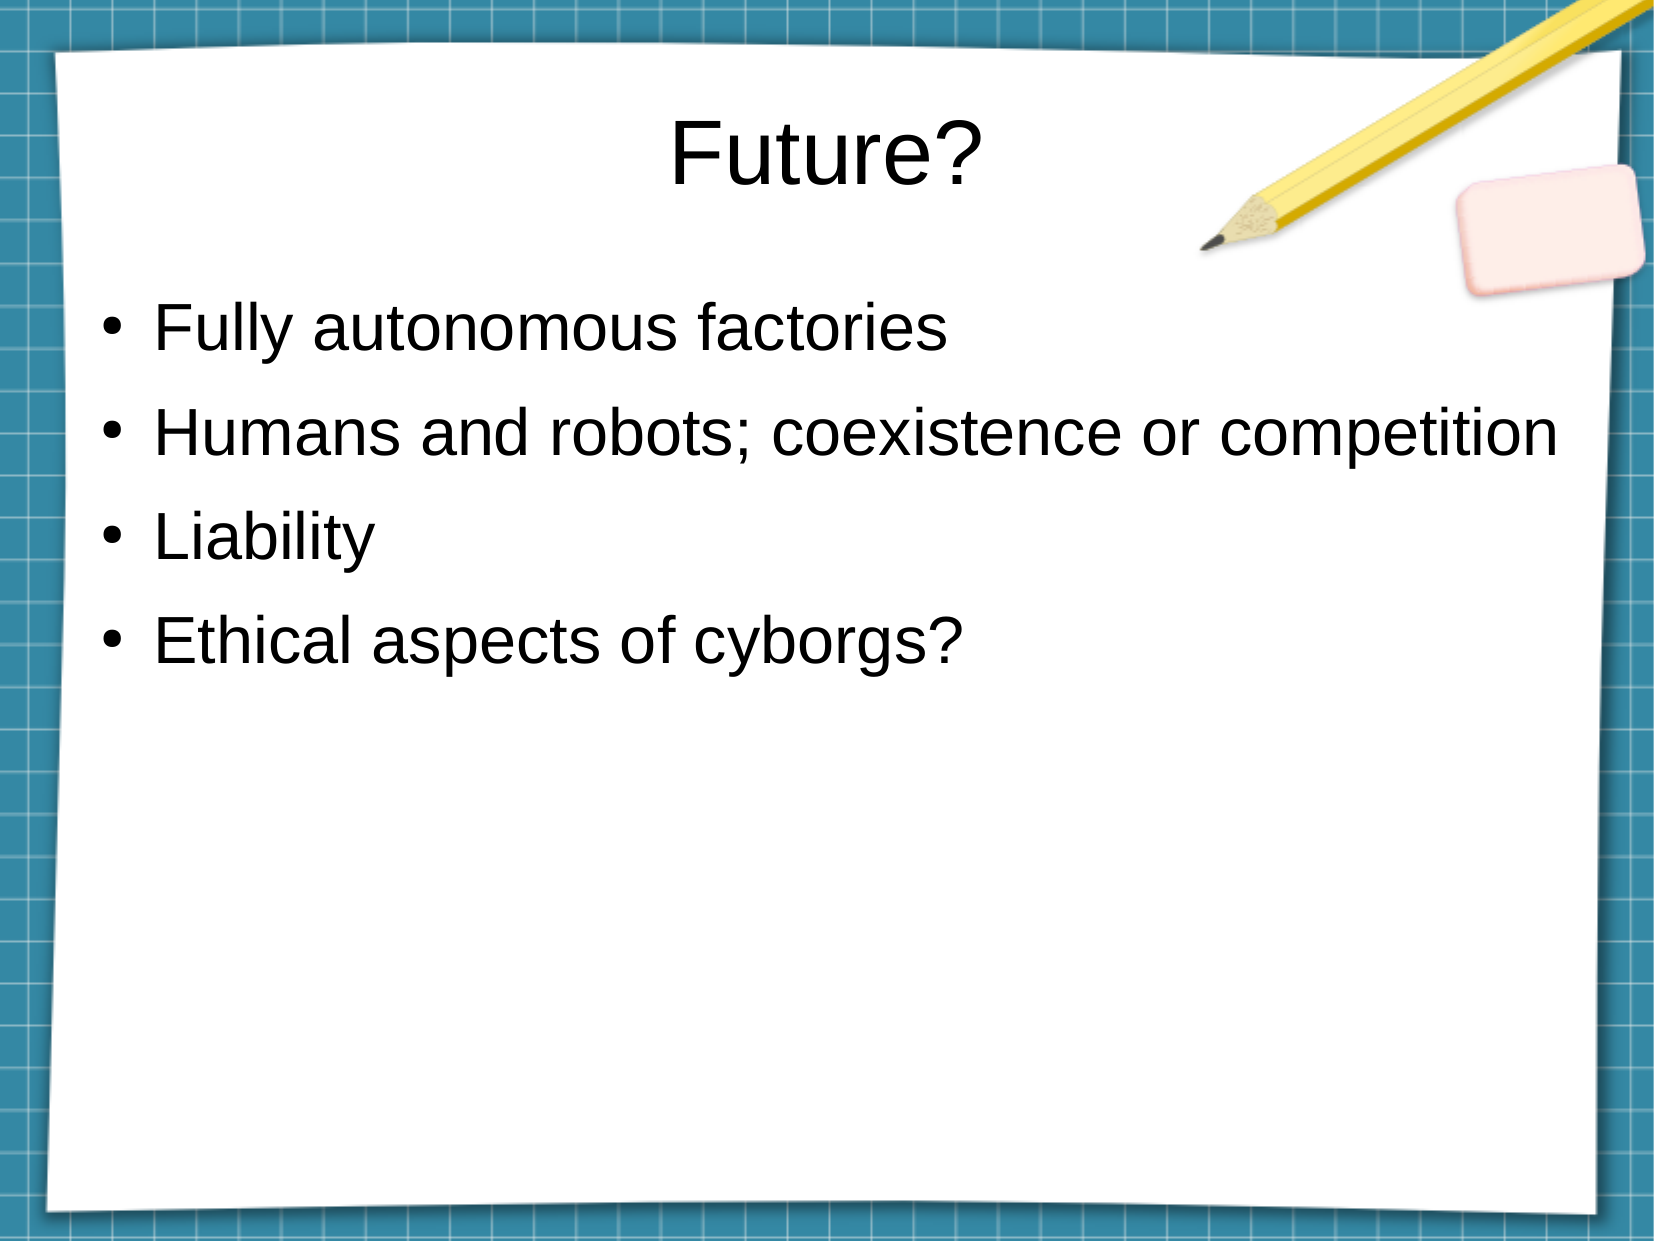

# Future?
Fully autonomous factories
Humans and robots; coexistence or competition
Liability
Ethical aspects of cyborgs?